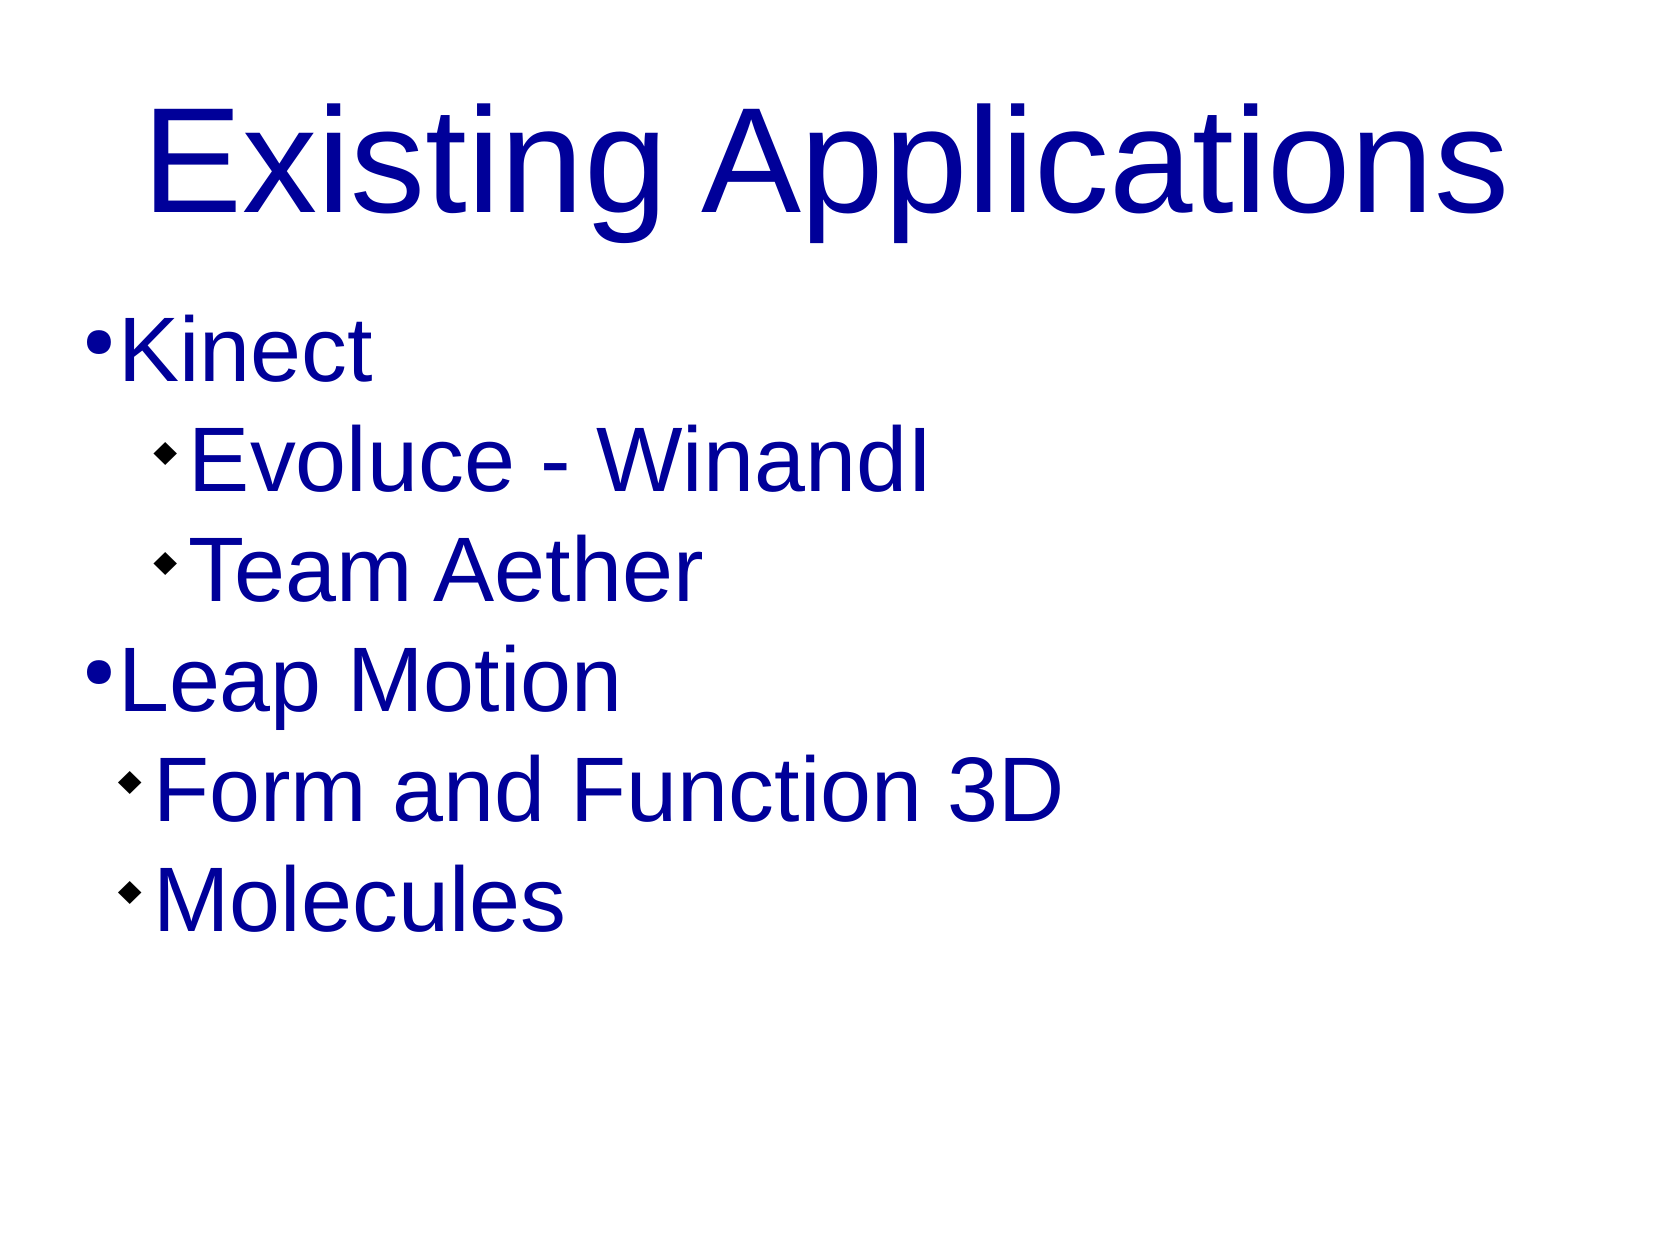

Existing Applications
Kinect
Evoluce - WinandI
Team Aether
Leap Motion
Form and Function 3D
Molecules